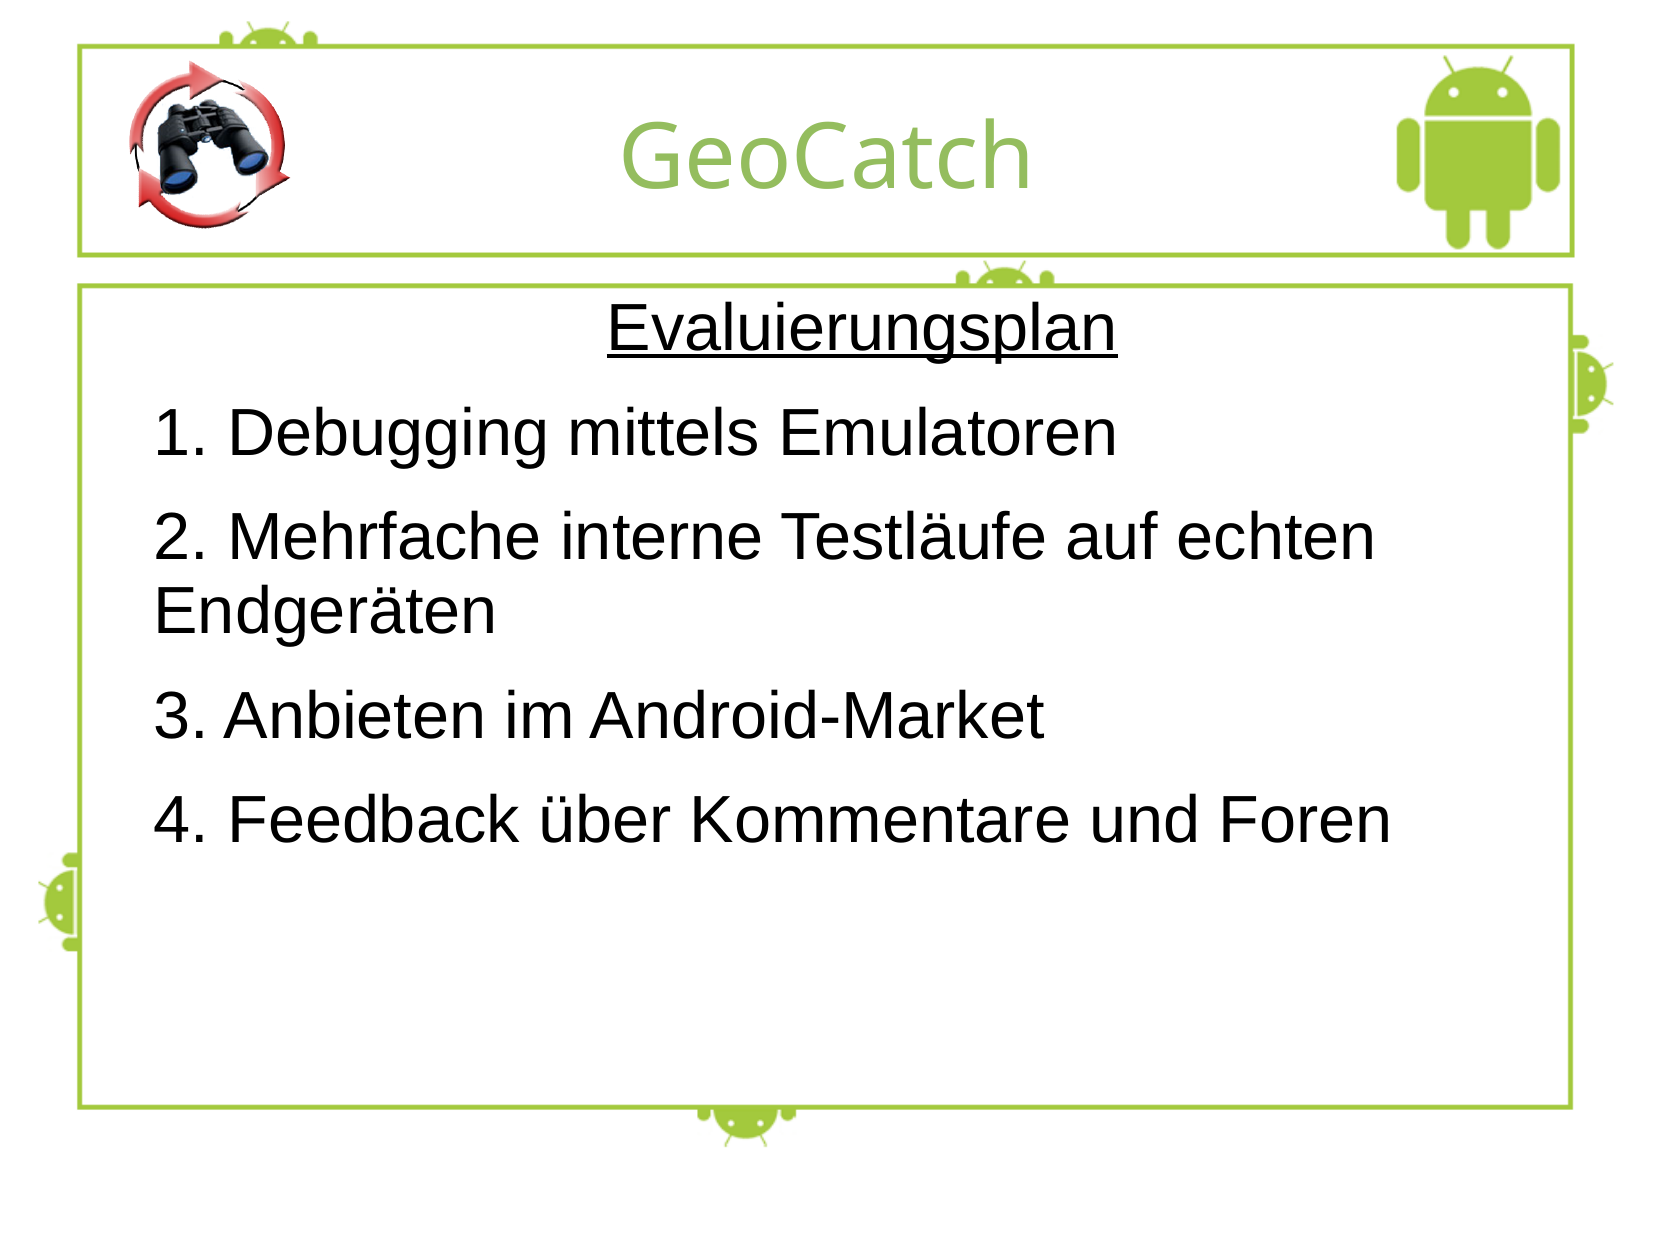

# GeoCatch
Evaluierungsplan
1. Debugging mittels Emulatoren
2. Mehrfache interne Testläufe auf echten 		 Endgeräten
3. Anbieten im Android-Market
4. Feedback über Kommentare und Foren